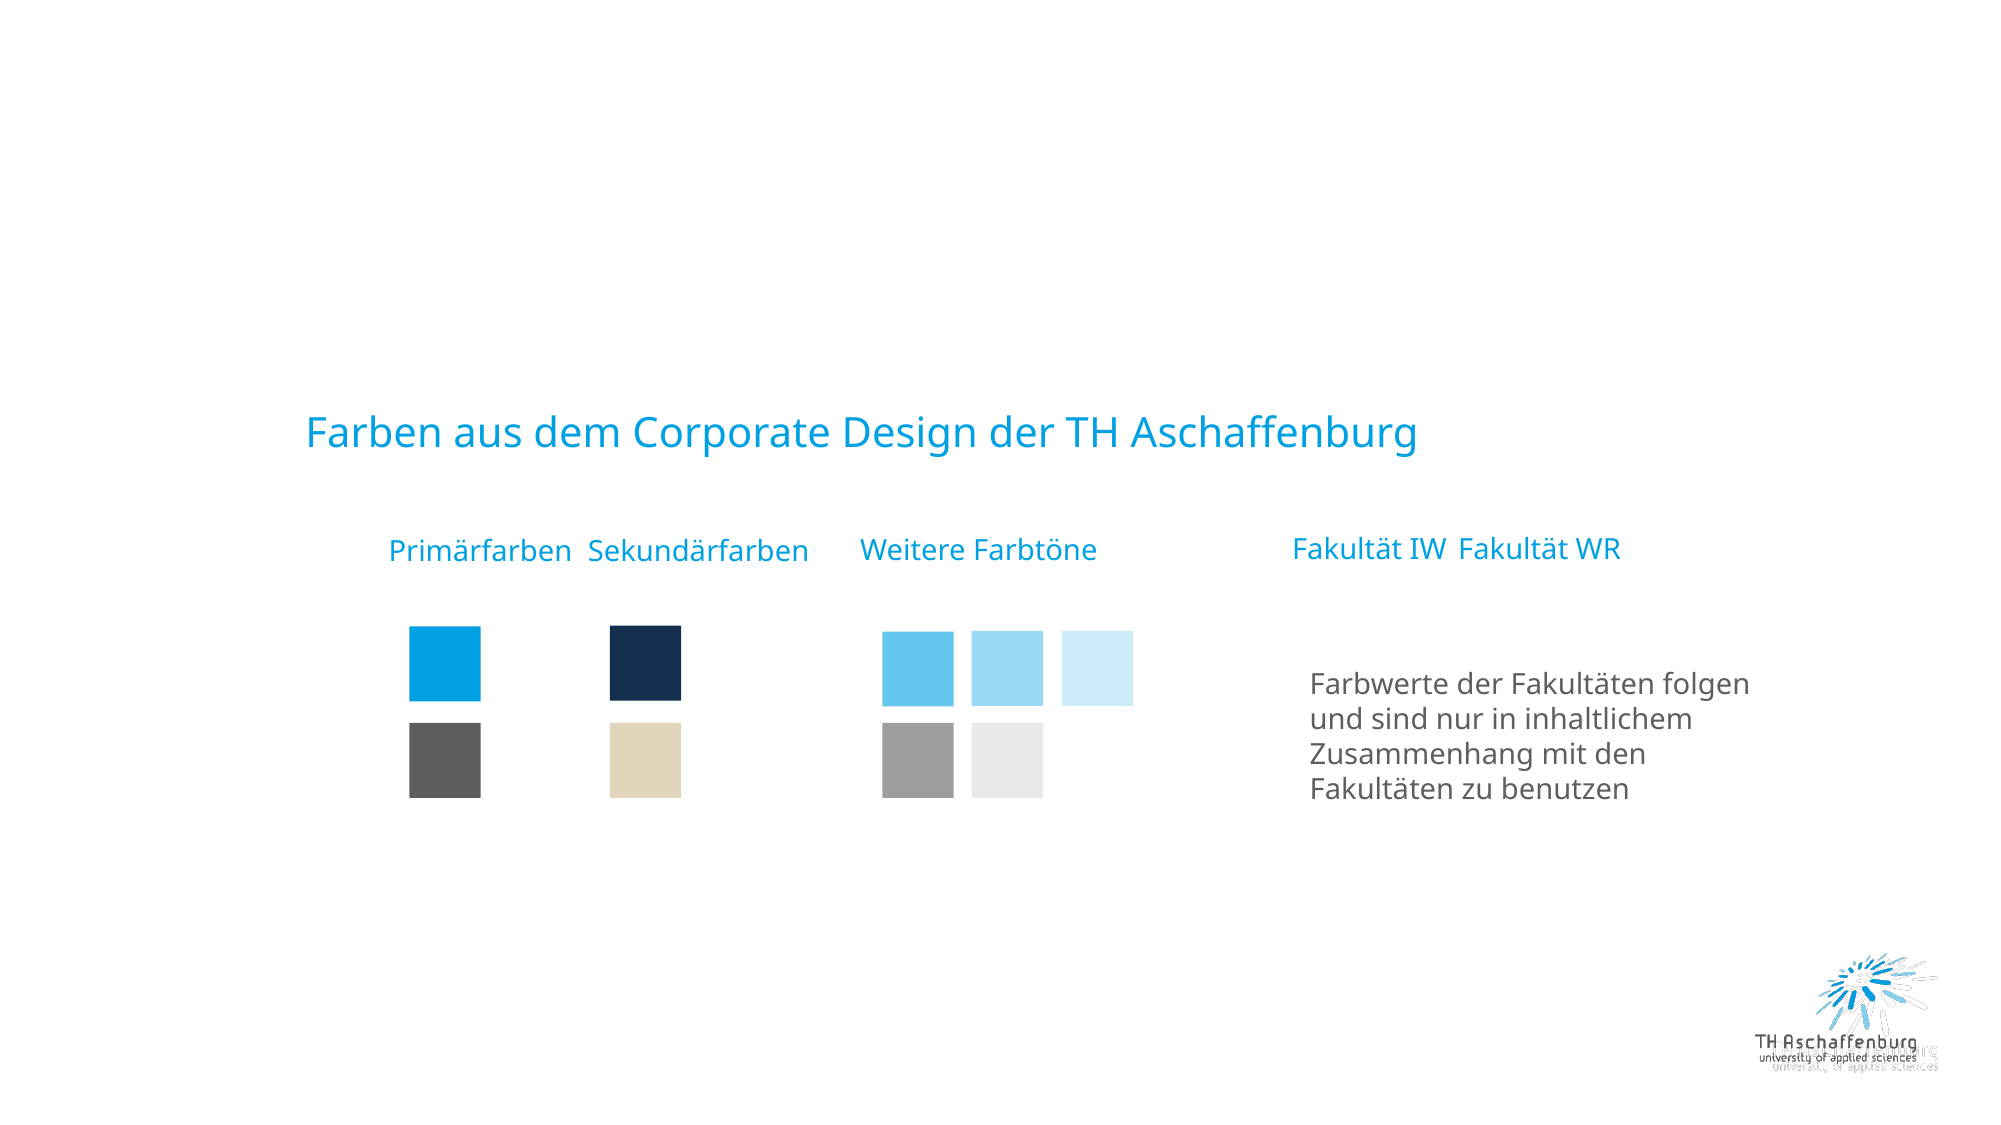

#
Farben aus dem Corporate Design der TH Aschaffenburg
Fakultät IW
Fakultät WR
Weitere Farbtöne
Primärfarben
Sekundärfarben
Farbwerte der Fakultäten folgen
und sind nur in inhaltlichem
Zusammenhang mit den
Fakultäten zu benutzen